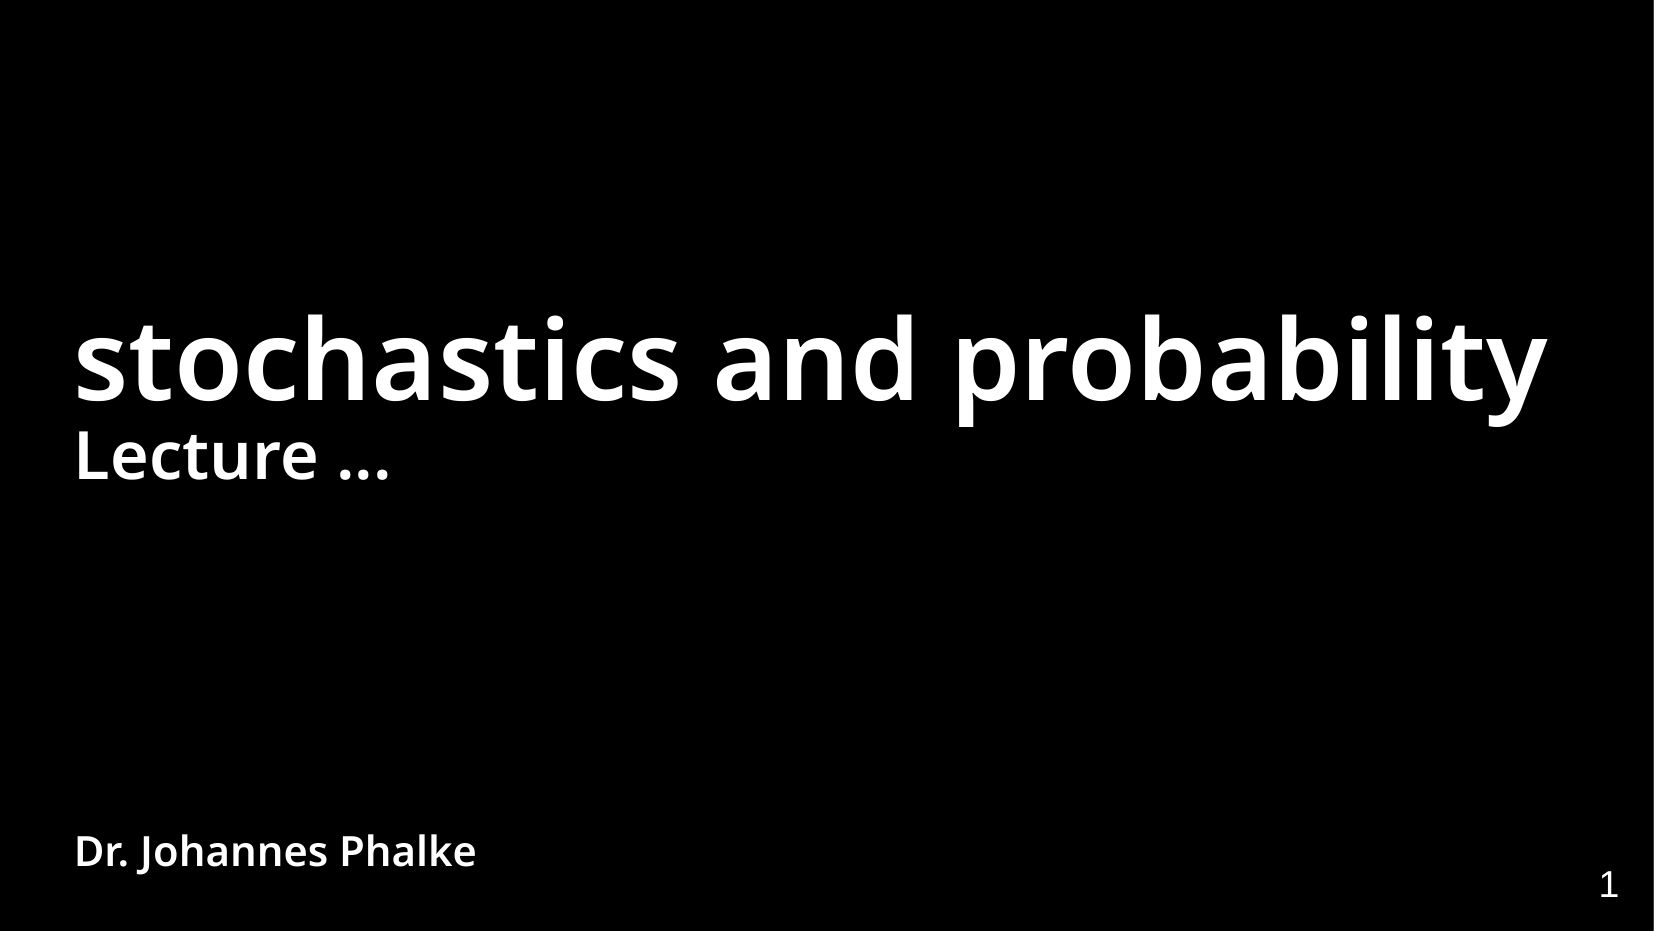

stochastics and probability
Lecture ...
Dr. Johannes Phalke